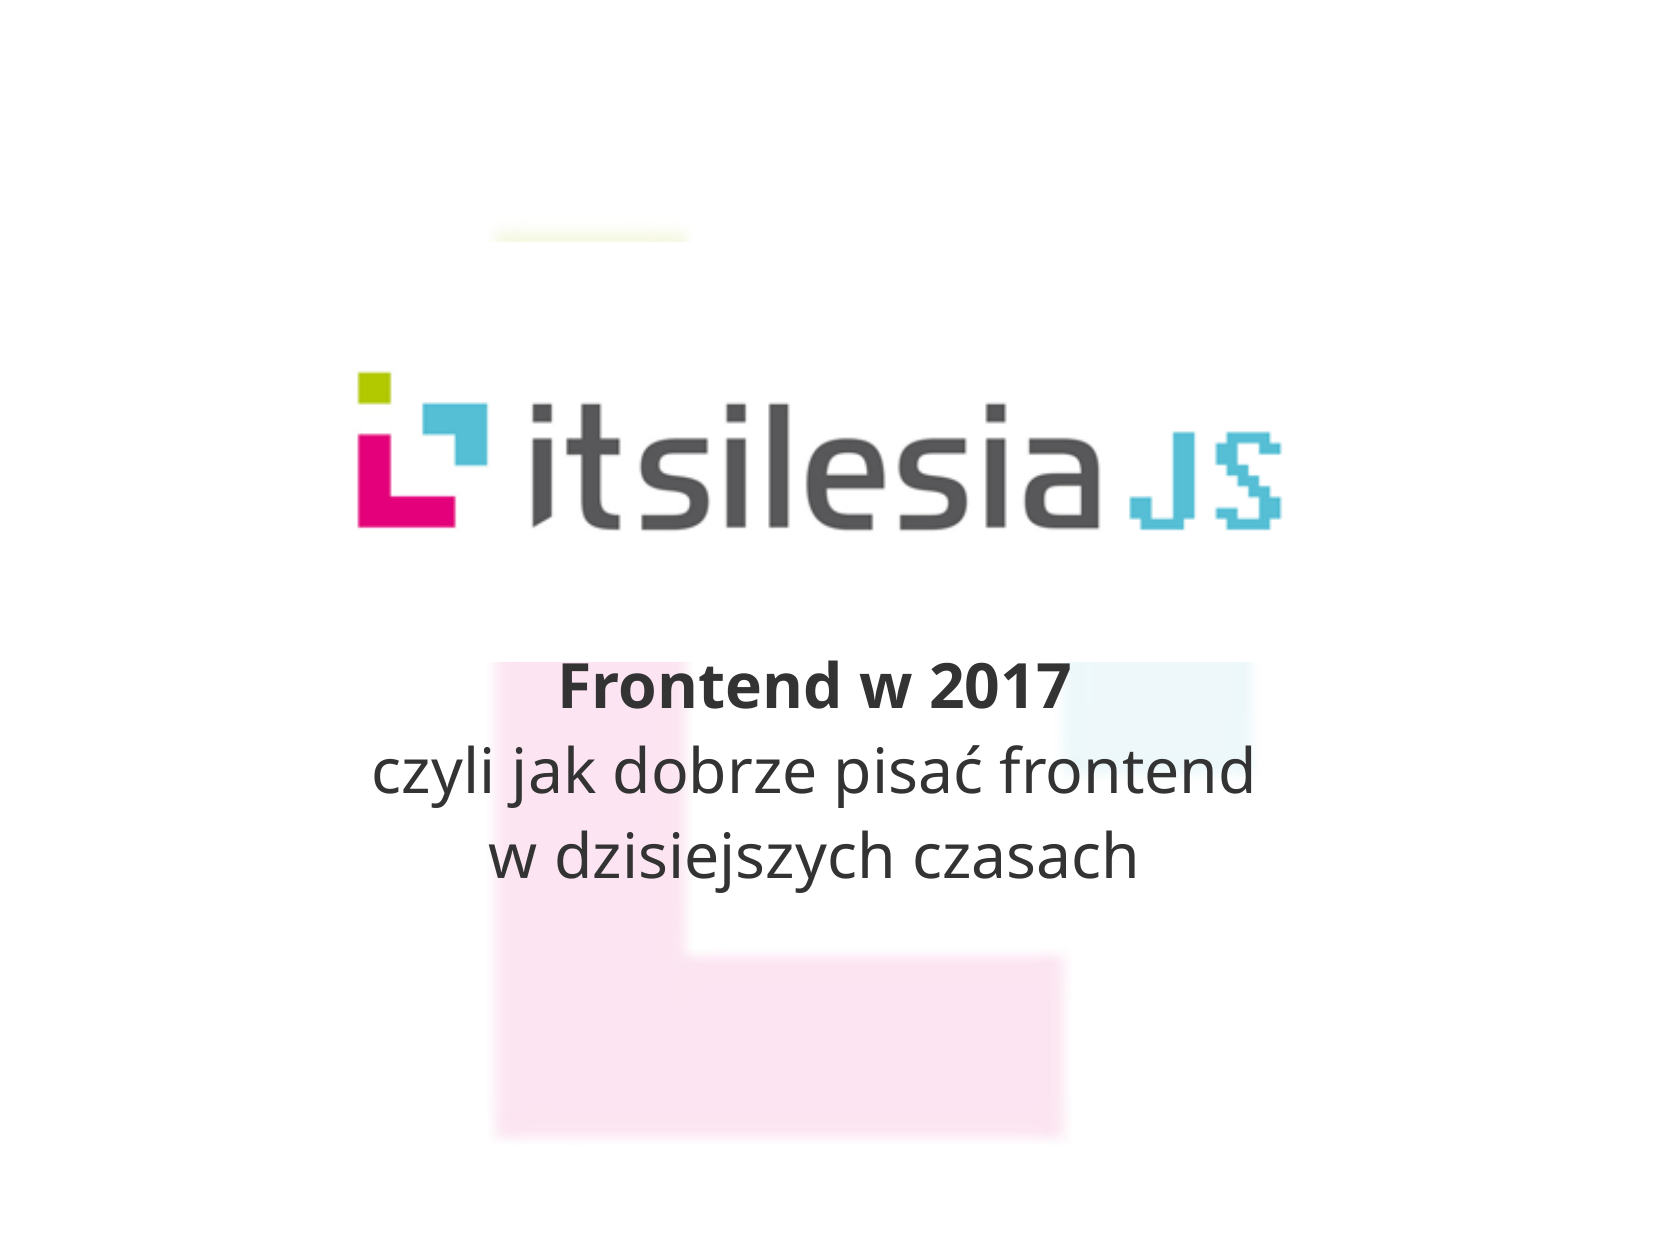

Frontend w 2017
czyli jak dobrze pisać frontend w dzisiejszych czasach